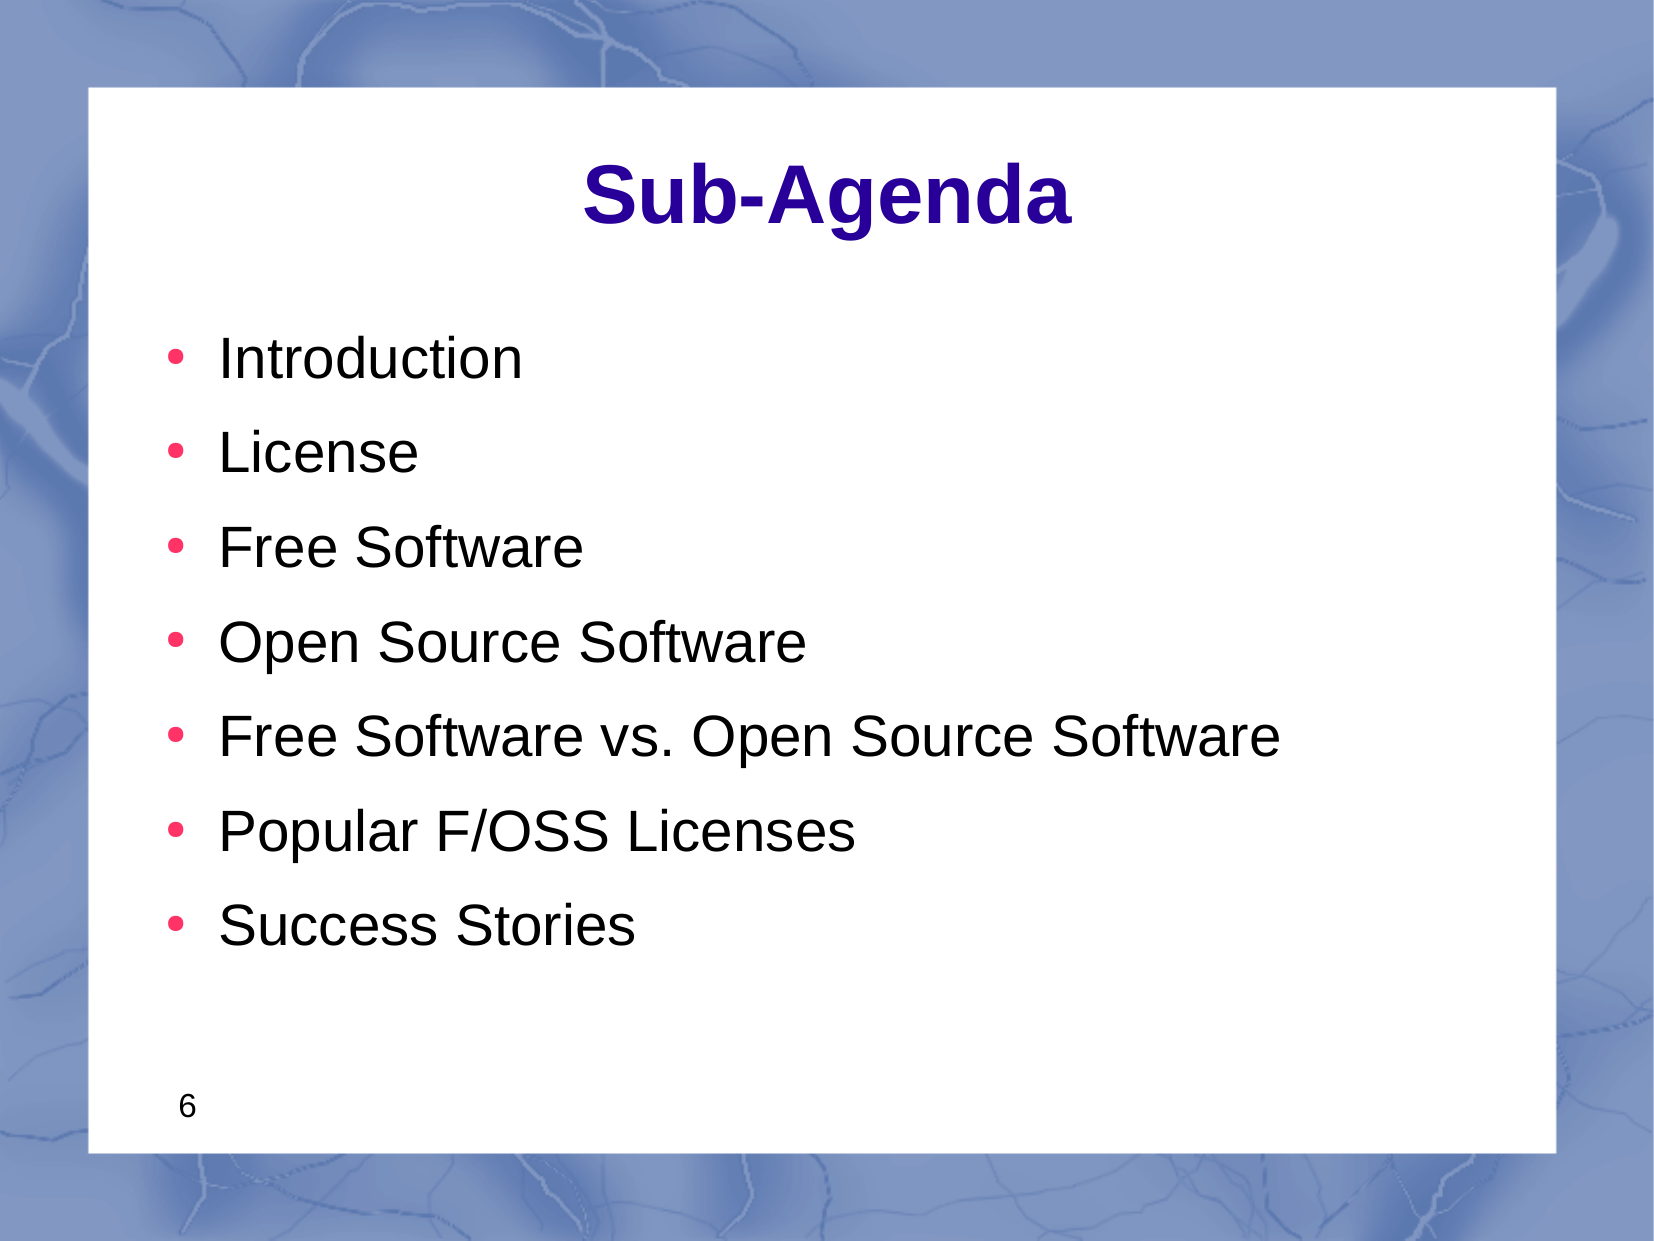

# Sub-Agenda
Introduction
License
Free Software
Open Source Software
Free Software vs. Open Source Software
Popular F/OSS Licenses
Success Stories
6